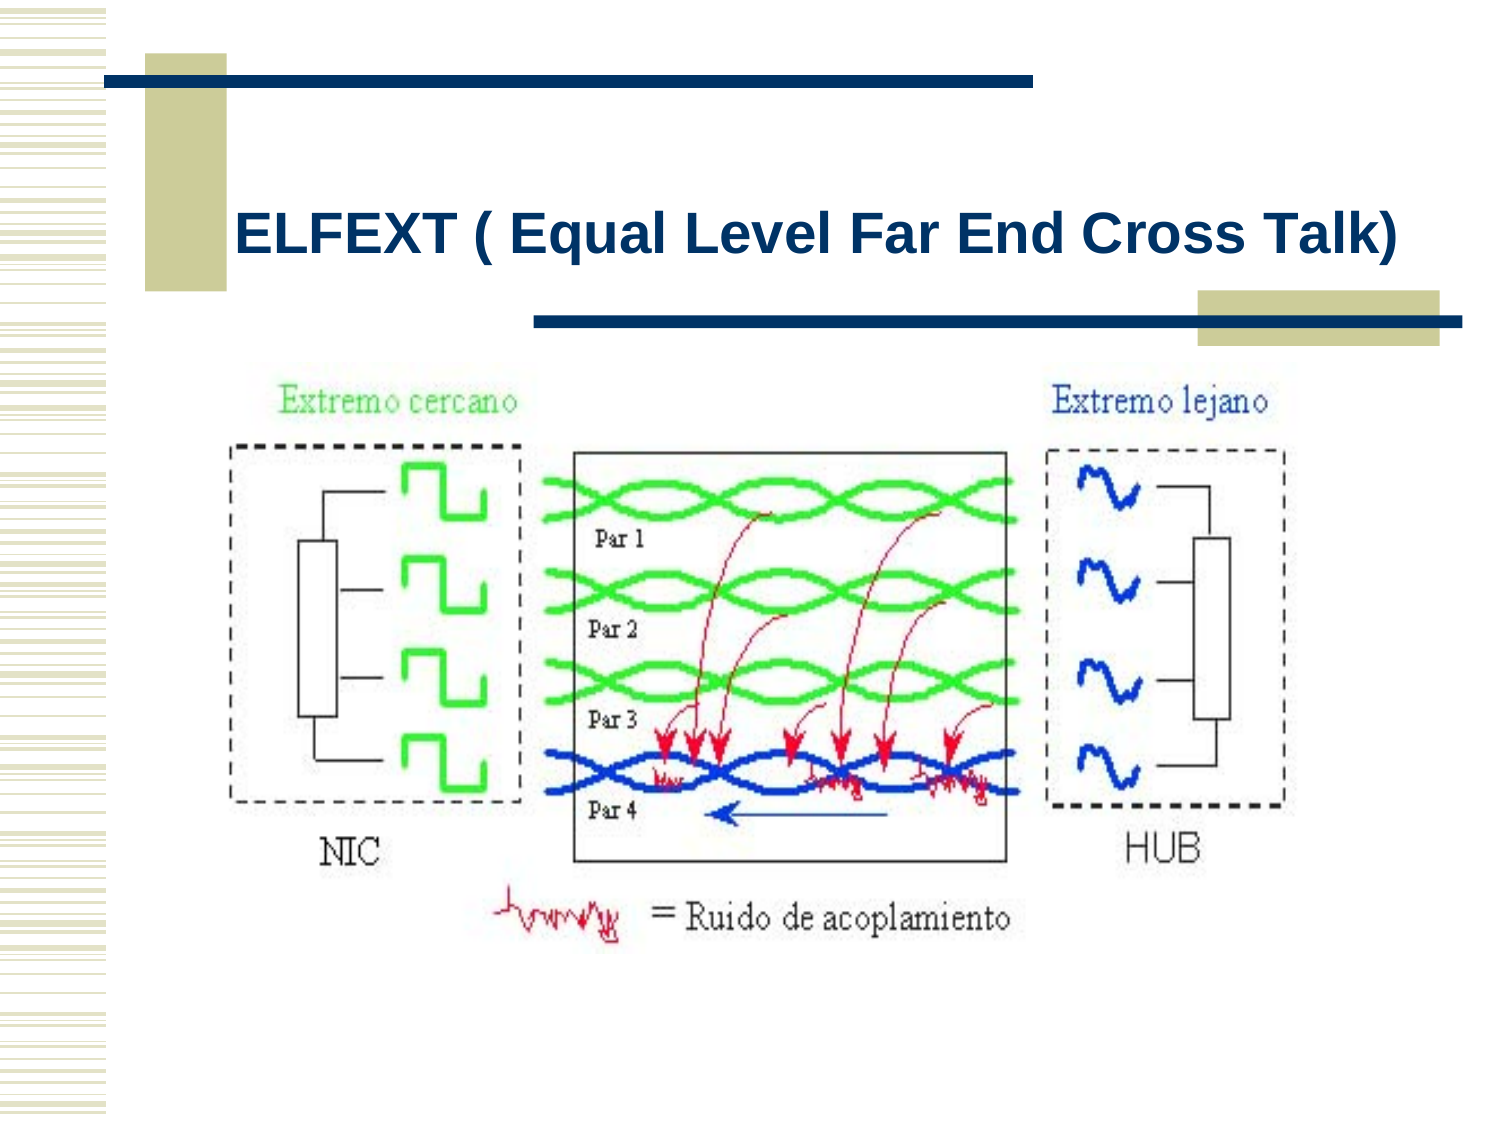

ELFEXT ( Equal Level Far End Cross Talk)